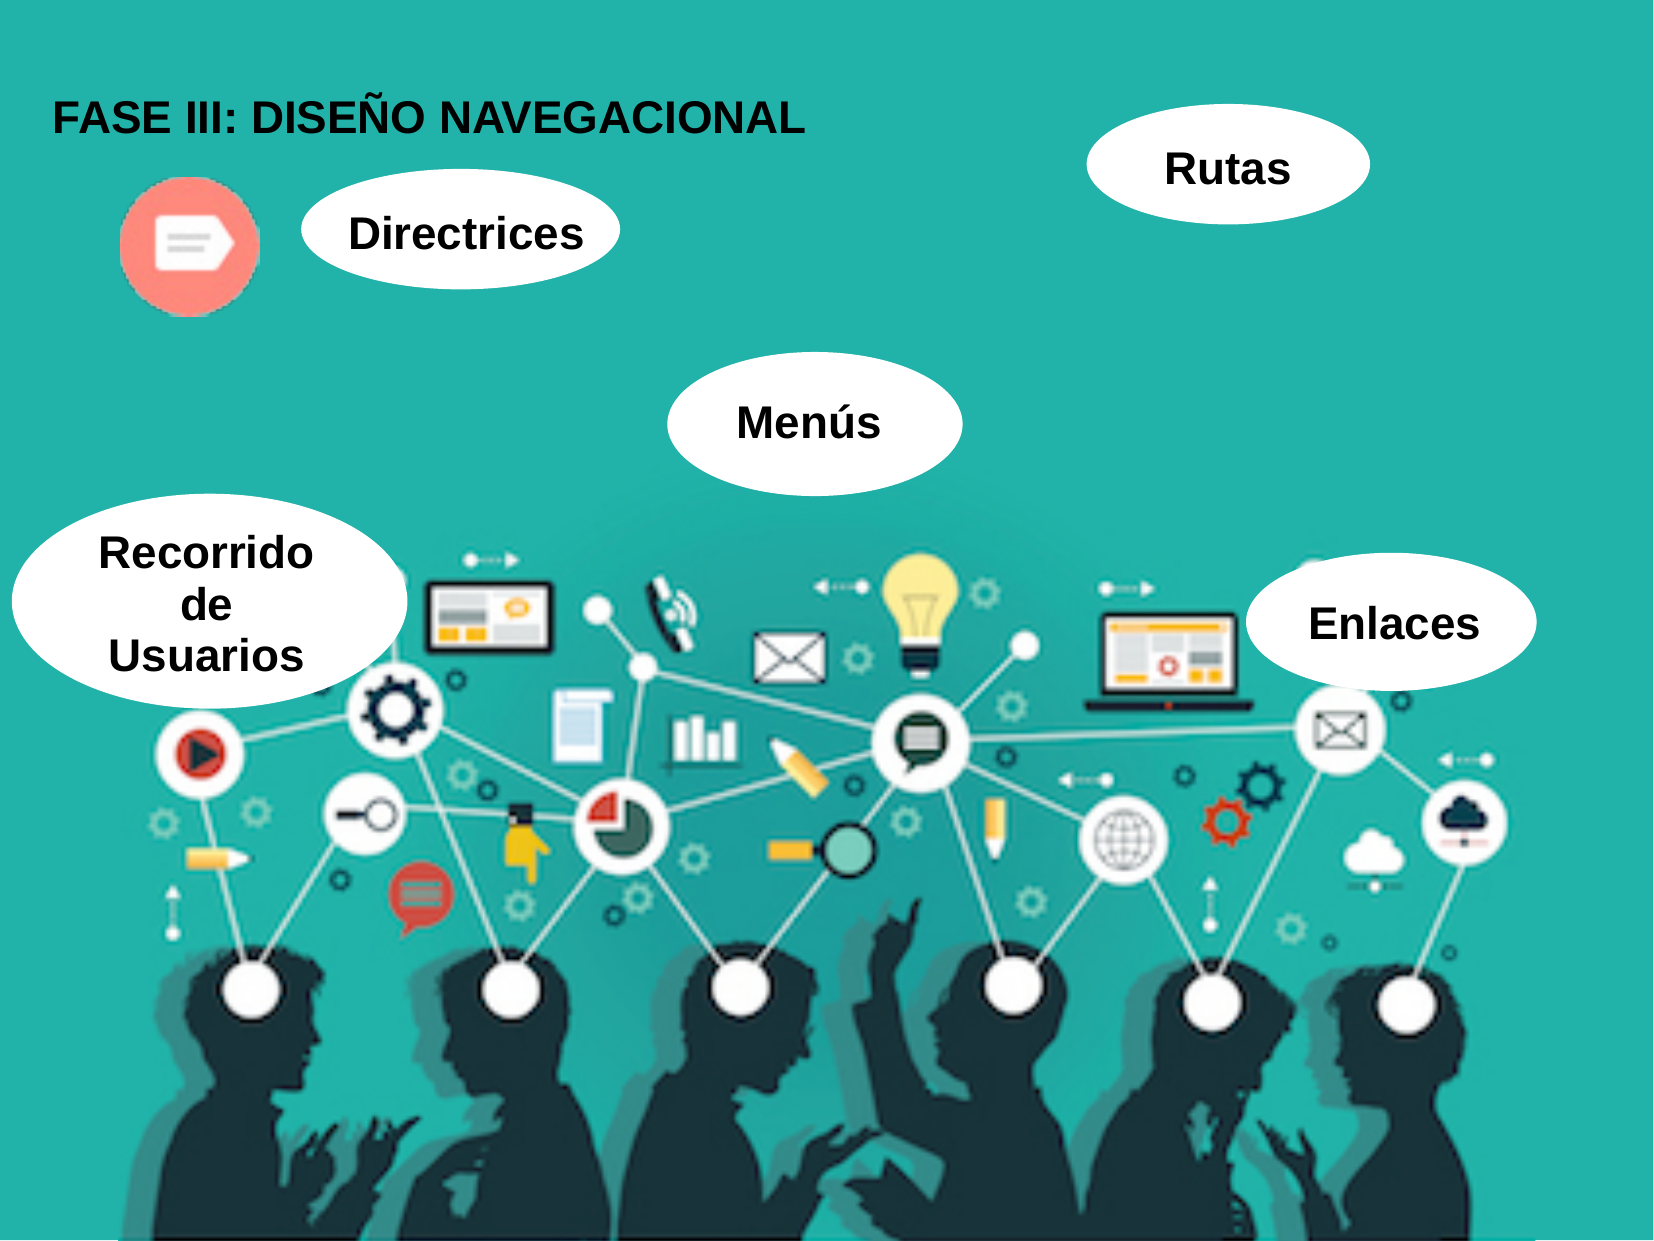

FASE III: DISEÑO NAVEGACIONAL
Rutas
Directrices
Menús
Recorrido
de
Usuarios
Enlaces